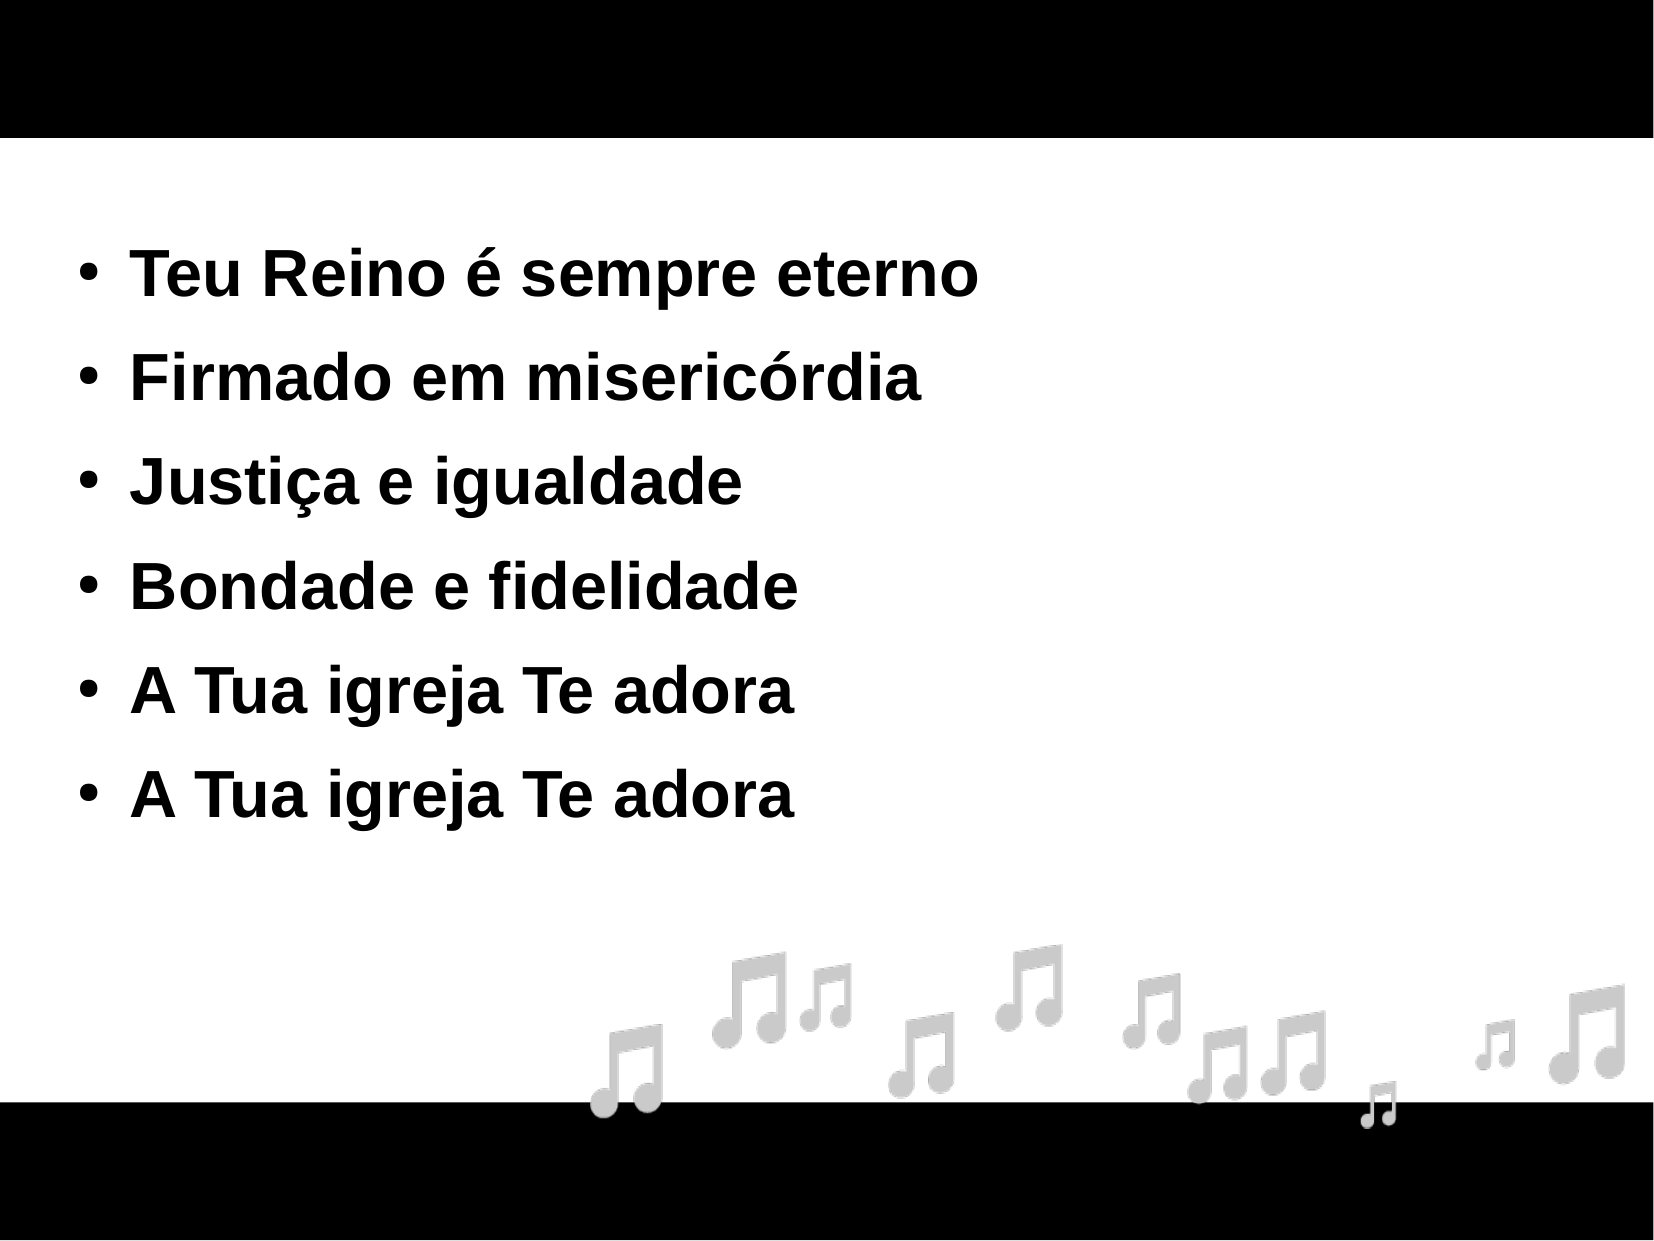

# Teu Reino é sempre eterno
Firmado em misericórdia
Justiça e igualdade
Bondade e fidelidade
A Tua igreja Te adora
A Tua igreja Te adora